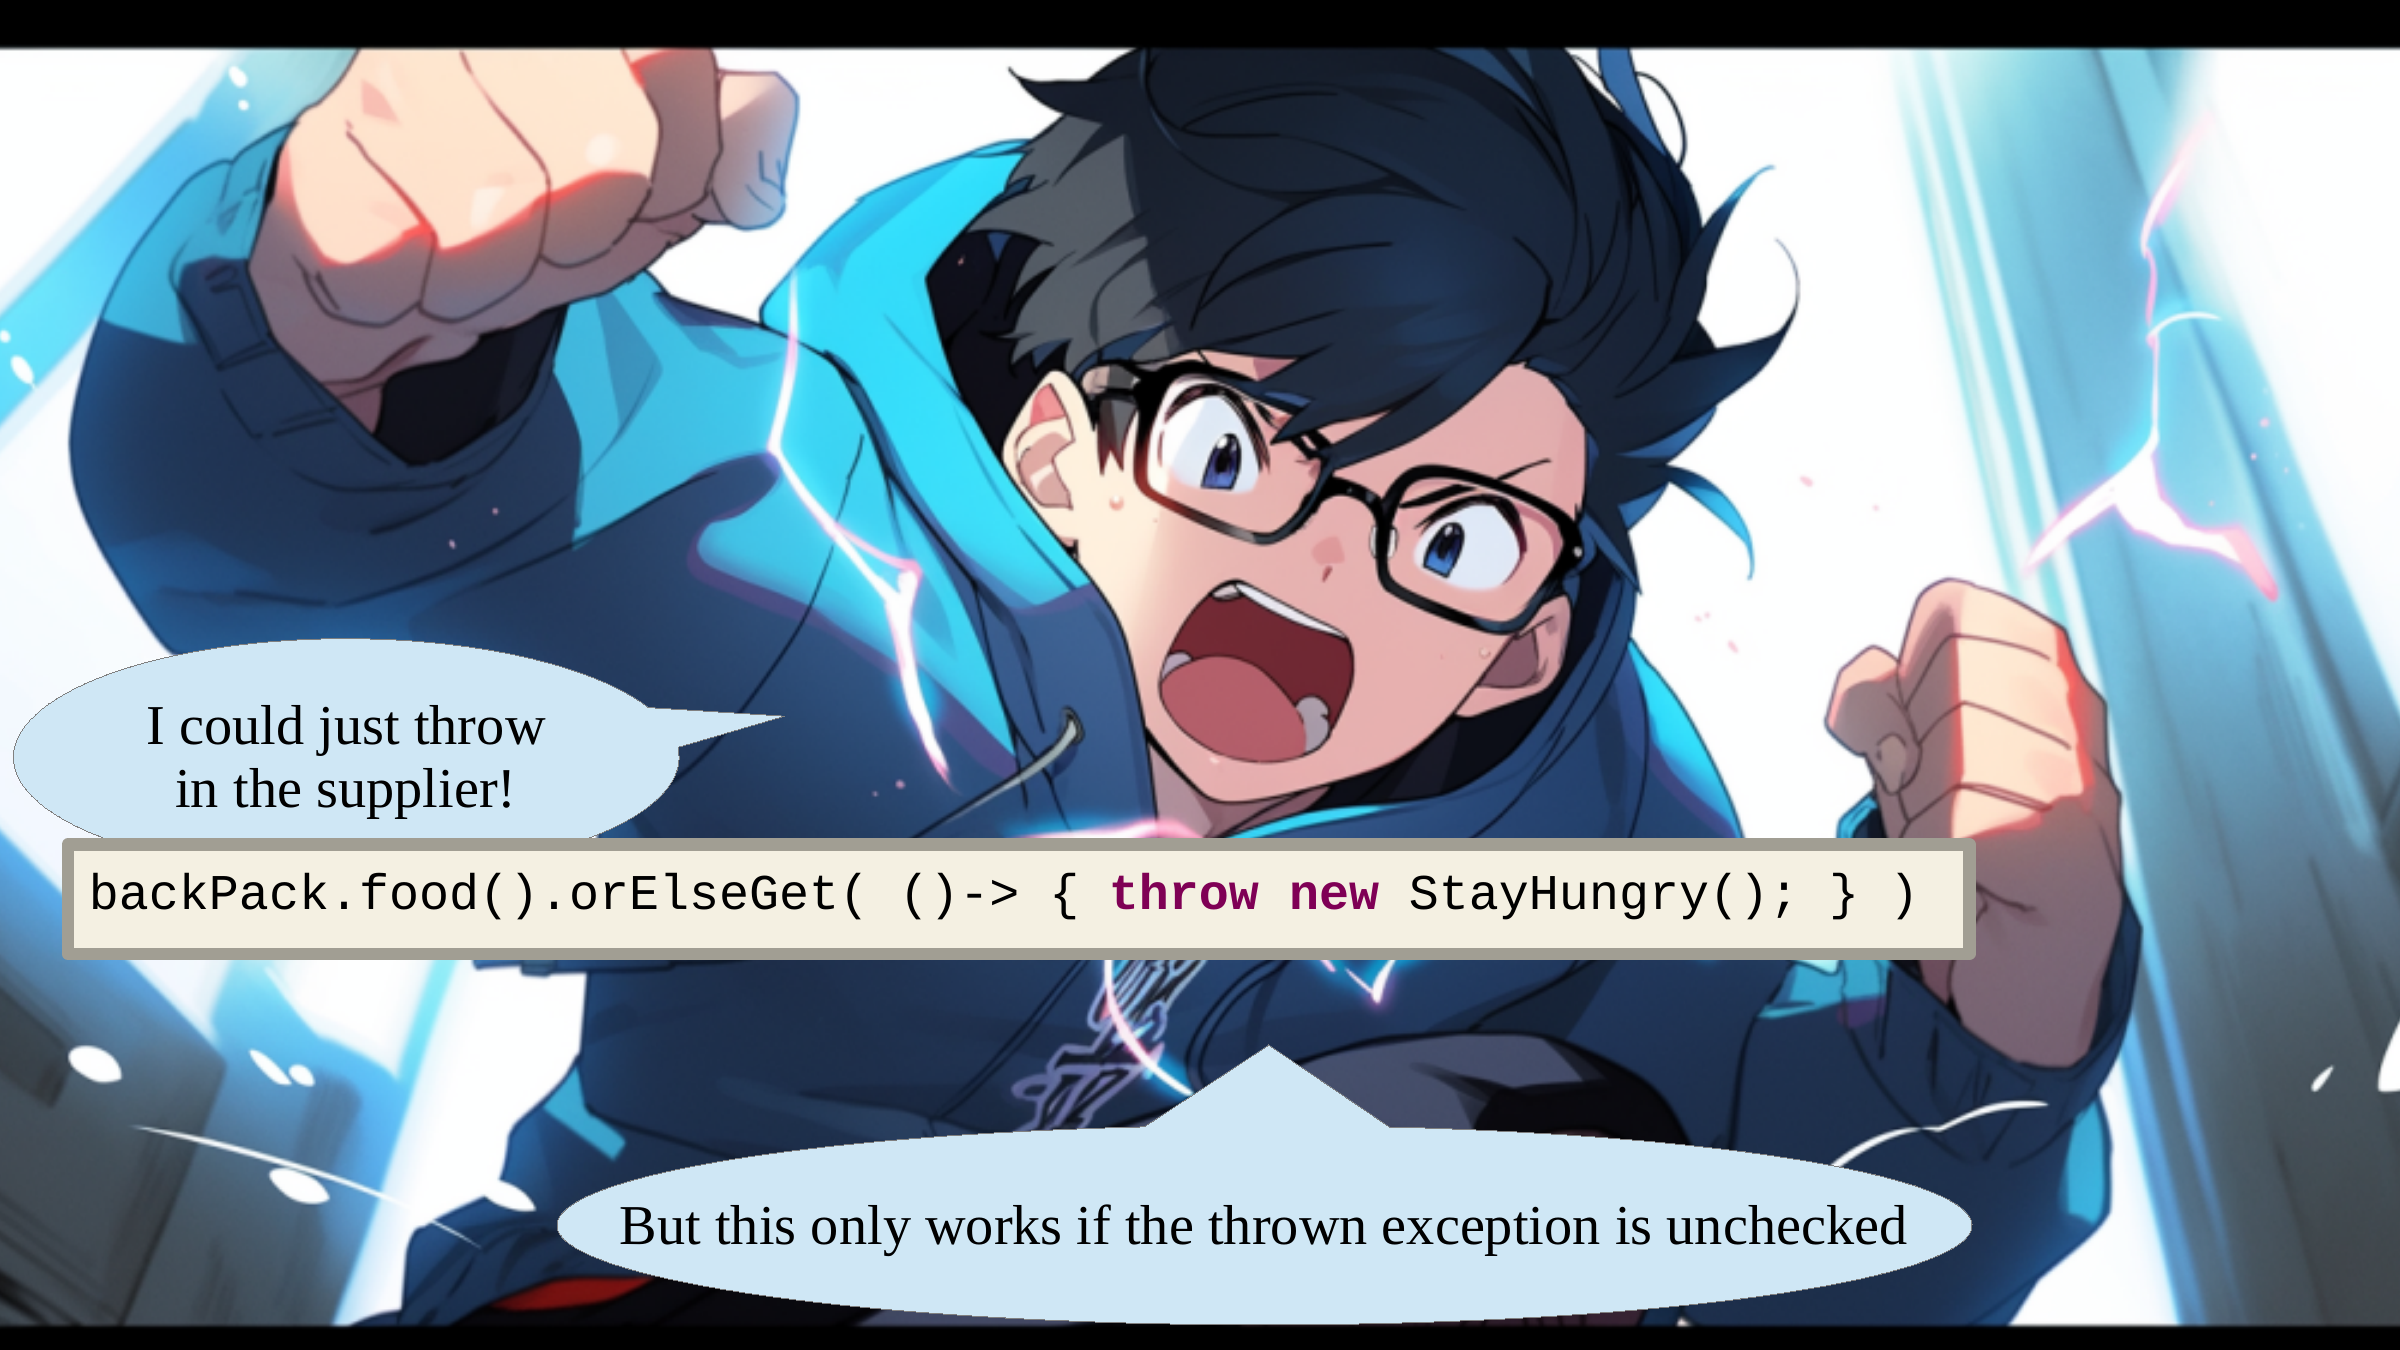

I could just throw
in the supplier!
backPack.food().orElseGet( ()-> { throw new StayHungry(); } )
But this only works if the thrown exception is unchecked